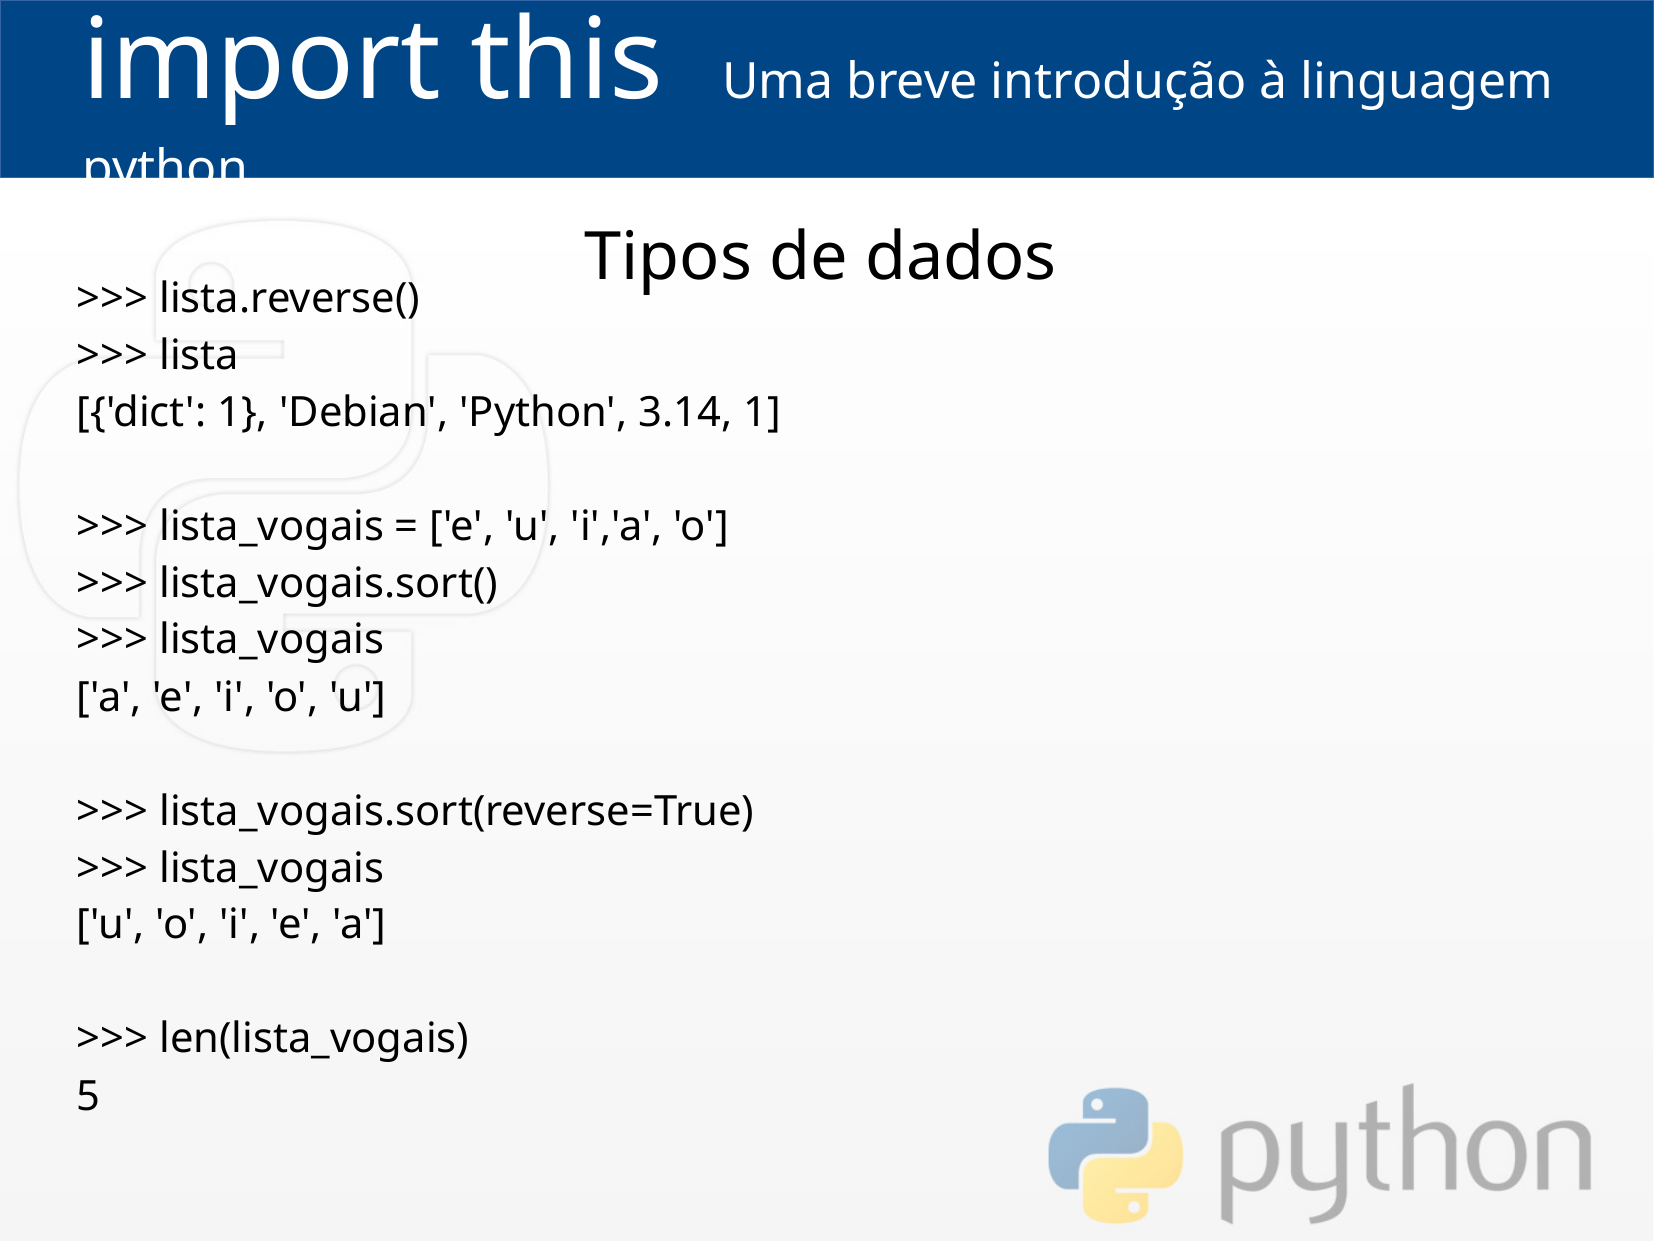

import this Uma breve introdução à linguagem python
Tipos de dados
# >>> lista.reverse()
>>> lista
[{'dict': 1}, 'Debian', 'Python', 3.14, 1]
>>> lista_vogais = ['e', 'u', 'i','a', 'o']
>>> lista_vogais.sort()
>>> lista_vogais
['a', 'e', 'i', 'o', 'u']
>>> lista_vogais.sort(reverse=True)
>>> lista_vogais
['u', 'o', 'i', 'e', 'a']
>>> len(lista_vogais)
5